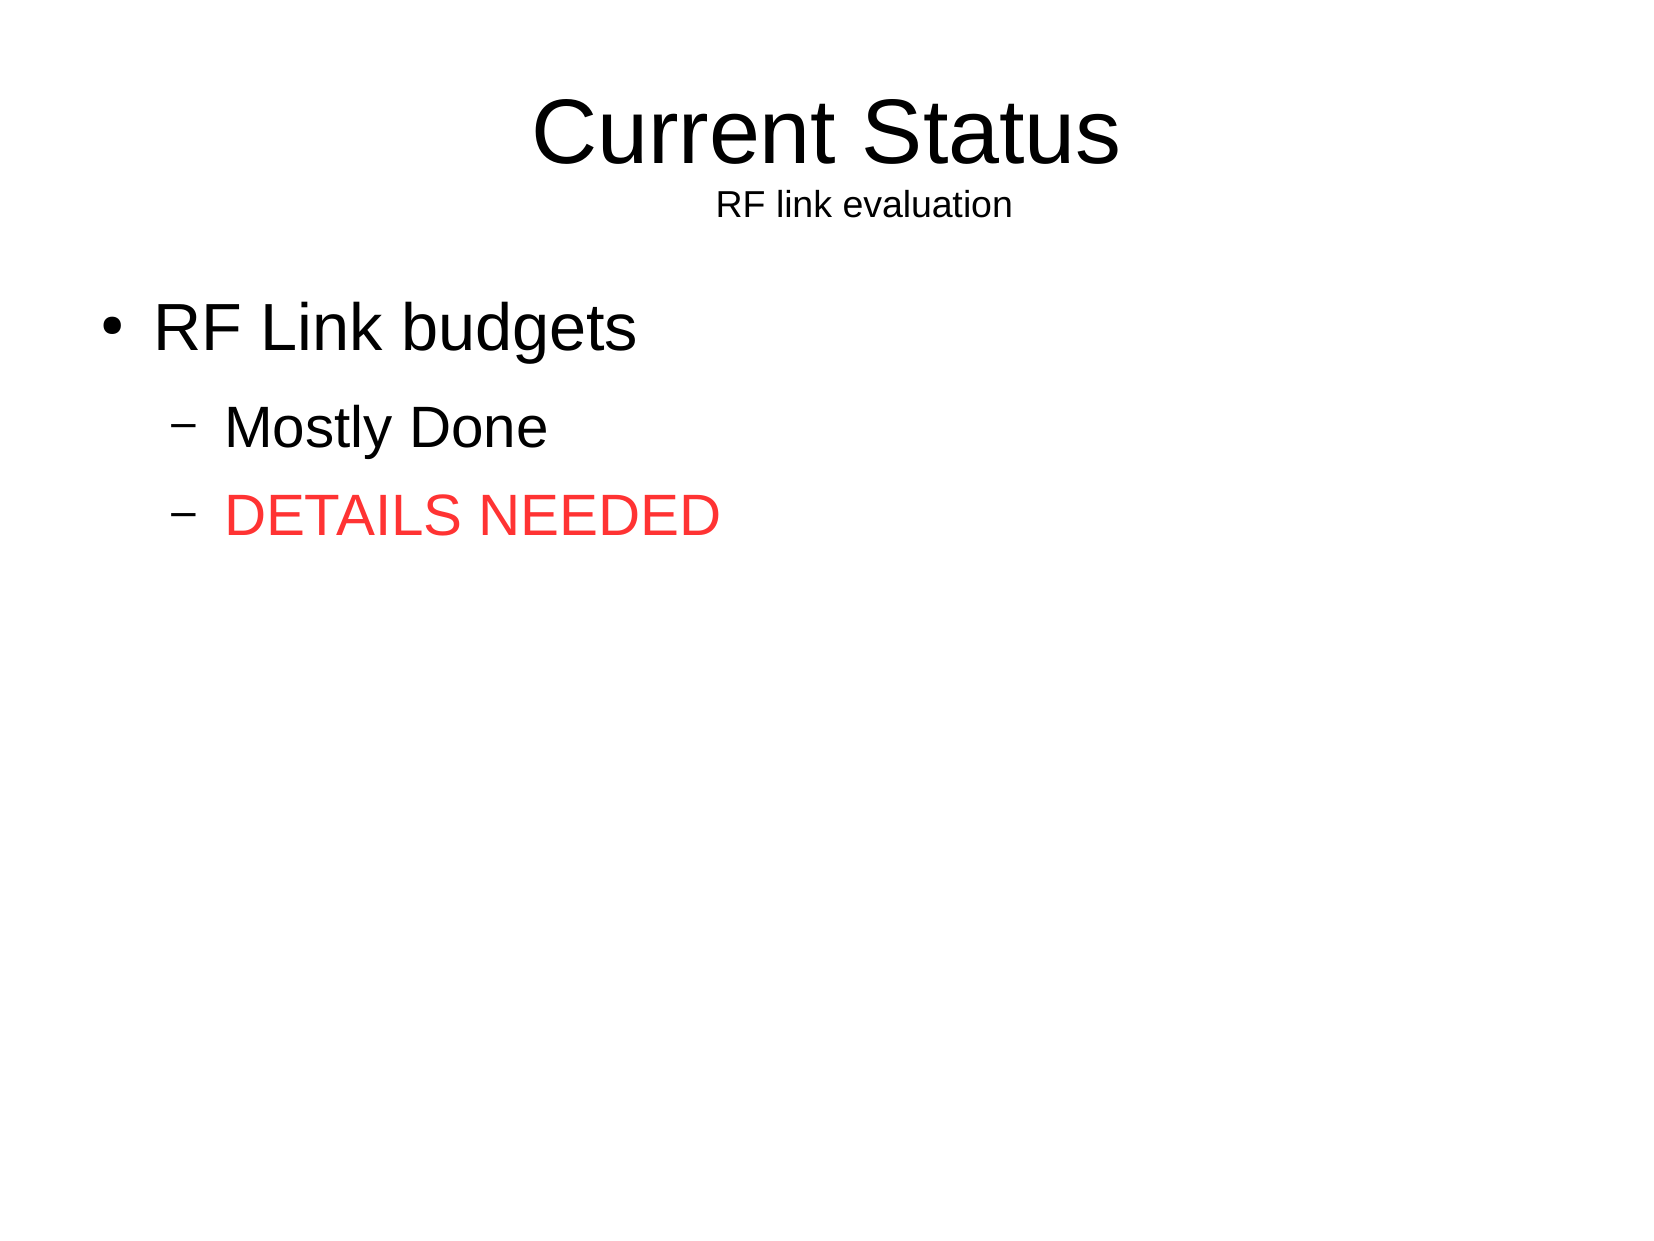

# Current Status RF link evaluation
RF Link budgets
Mostly Done
DETAILS NEEDED